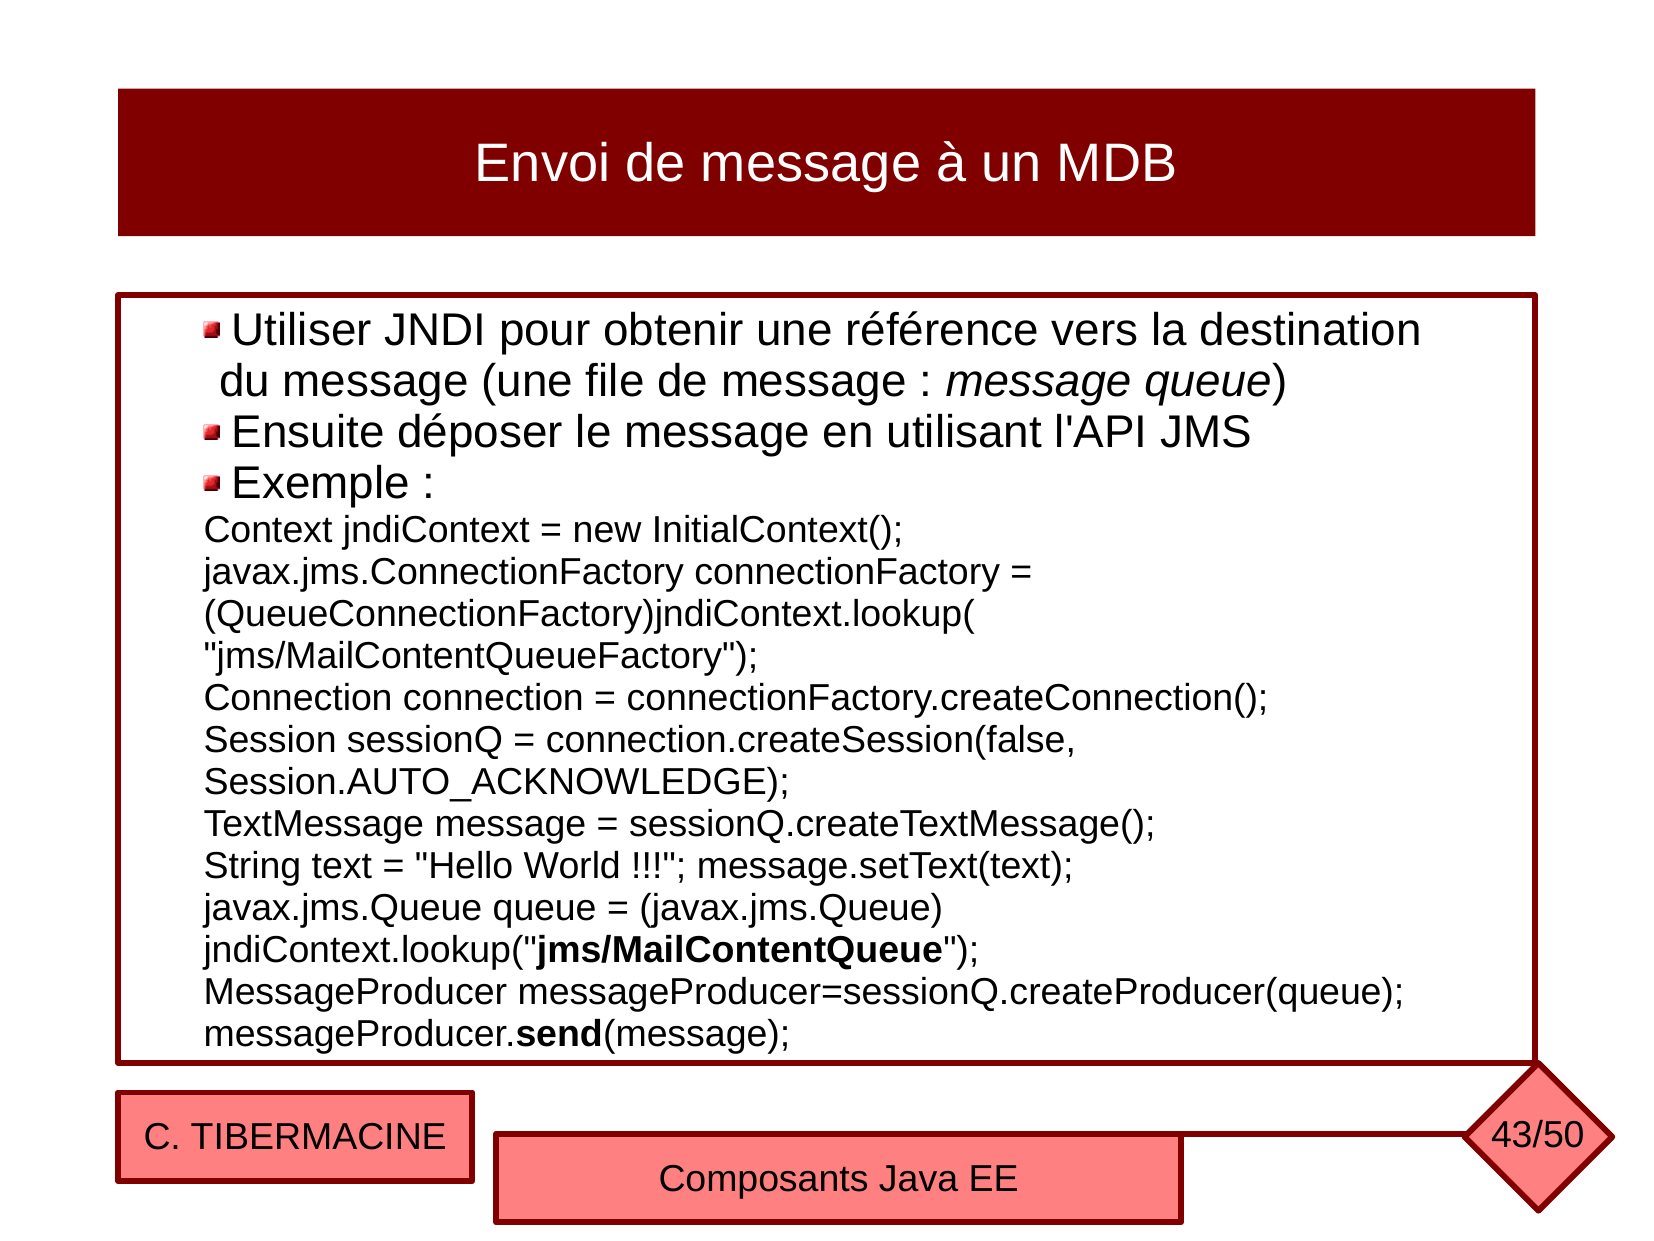

Envoi de message à un MDB
 Utiliser JNDI pour obtenir une référence vers la destination
du message (une file de message : message queue)
 Ensuite déposer le message en utilisant l'API JMS
 Exemple :
Context jndiContext = new InitialContext();
javax.jms.ConnectionFactory connectionFactory =
(QueueConnectionFactory)jndiContext.lookup(
"jms/MailContentQueueFactory");
Connection connection = connectionFactory.createConnection();
Session sessionQ = connection.createSession(false,
Session.AUTO_ACKNOWLEDGE);
TextMessage message = sessionQ.createTextMessage();
String text = "Hello World !!!"; message.setText(text);
javax.jms.Queue queue = (javax.jms.Queue)
jndiContext.lookup("jms/MailContentQueue");
MessageProducer messageProducer=sessionQ.createProducer(queue);
messageProducer.send(message);
C. TIBERMACINE
Composants Java EE